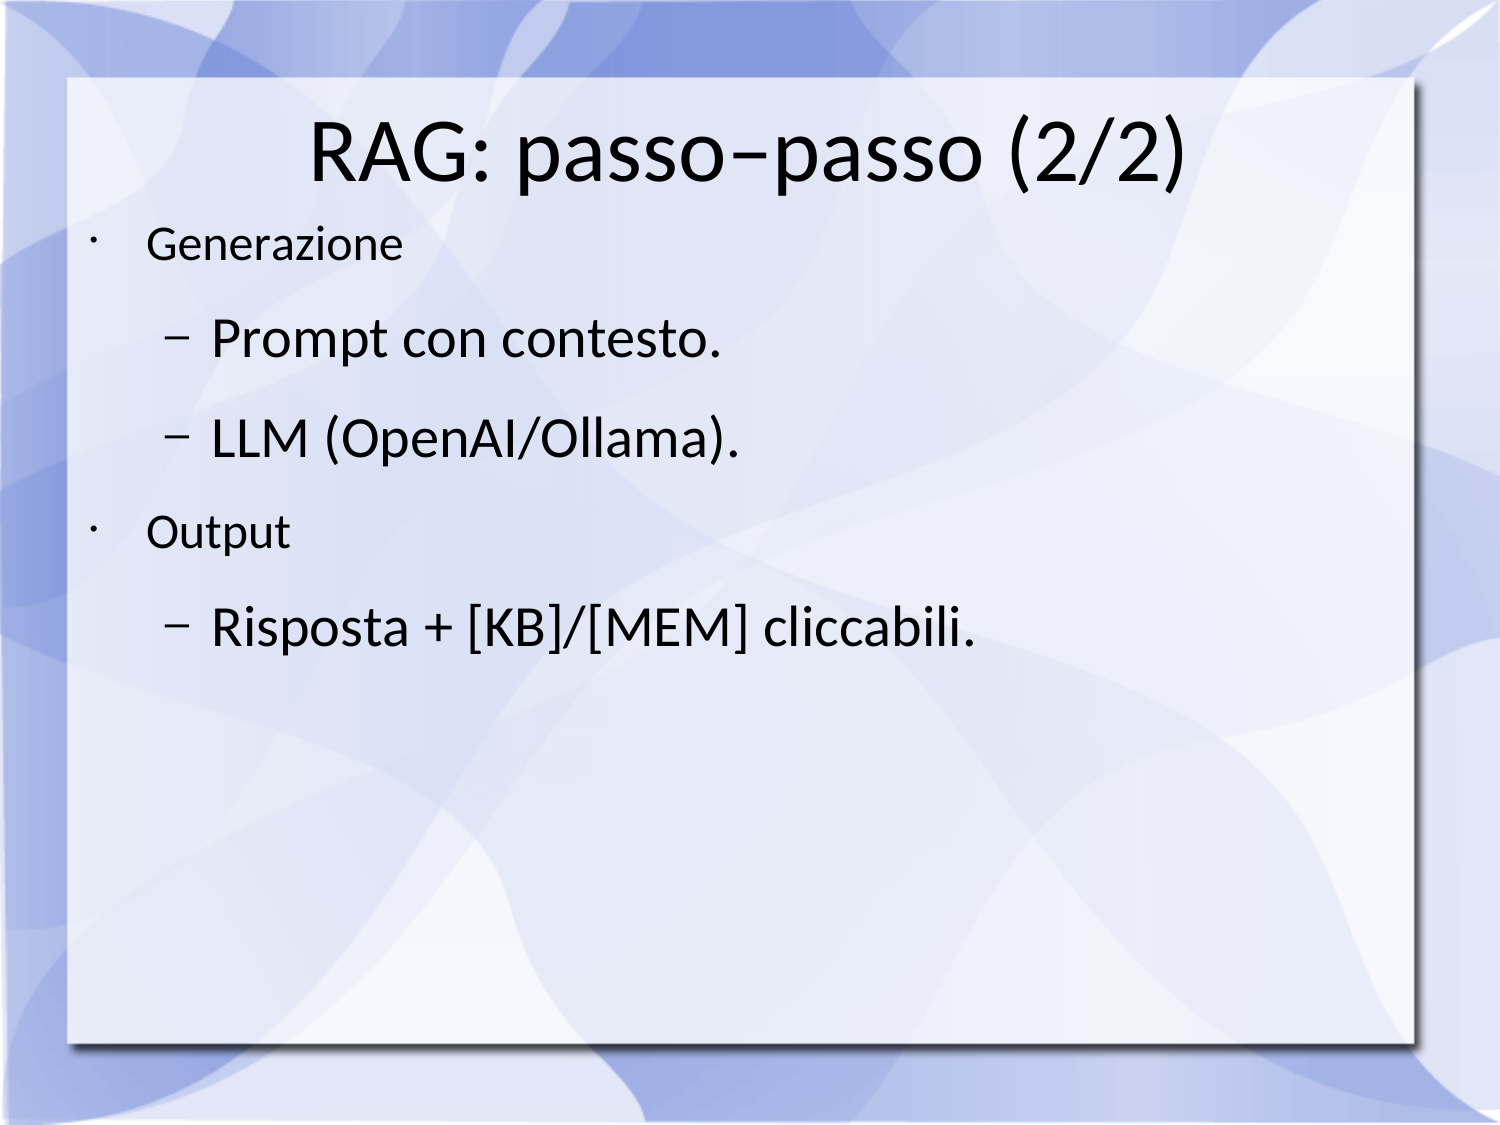

# RAG: passo–passo (2/2)
Generazione
Prompt con contesto.
LLM (OpenAI/Ollama).
Output
Risposta + [KB]/[MEM] cliccabili.